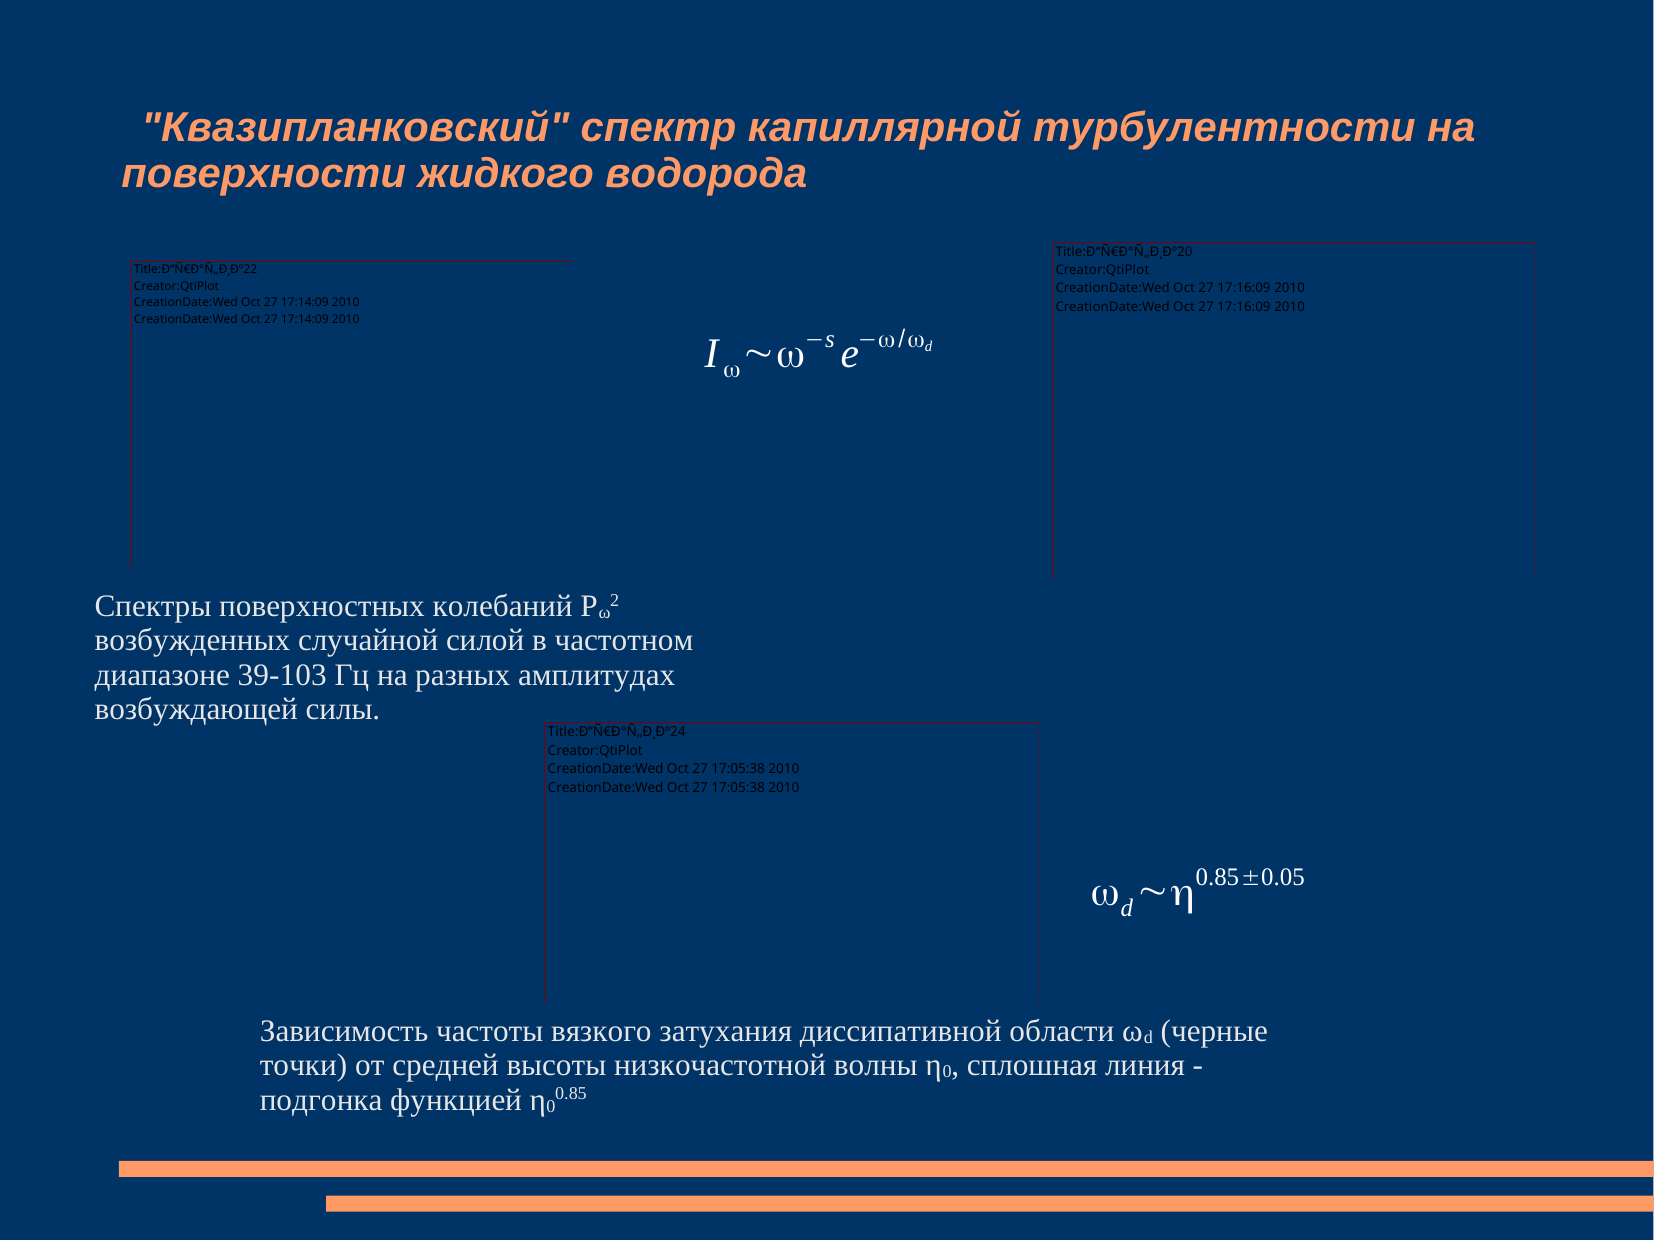

# "Квазипланковский" спектр капиллярной турбулентности на поверхности жидкого водорода
Спектры поверхностных колебаний Pω2 возбужденных случайной силой в частотном диапазоне 39-103 Гц на разных амплитудах возбуждающей силы.
Зависимость частоты вязкого затухания диссипативной области ωd (черные точки) от средней высоты низкочастотной волны η0, сплошная линия - подгонка функцией η00.85